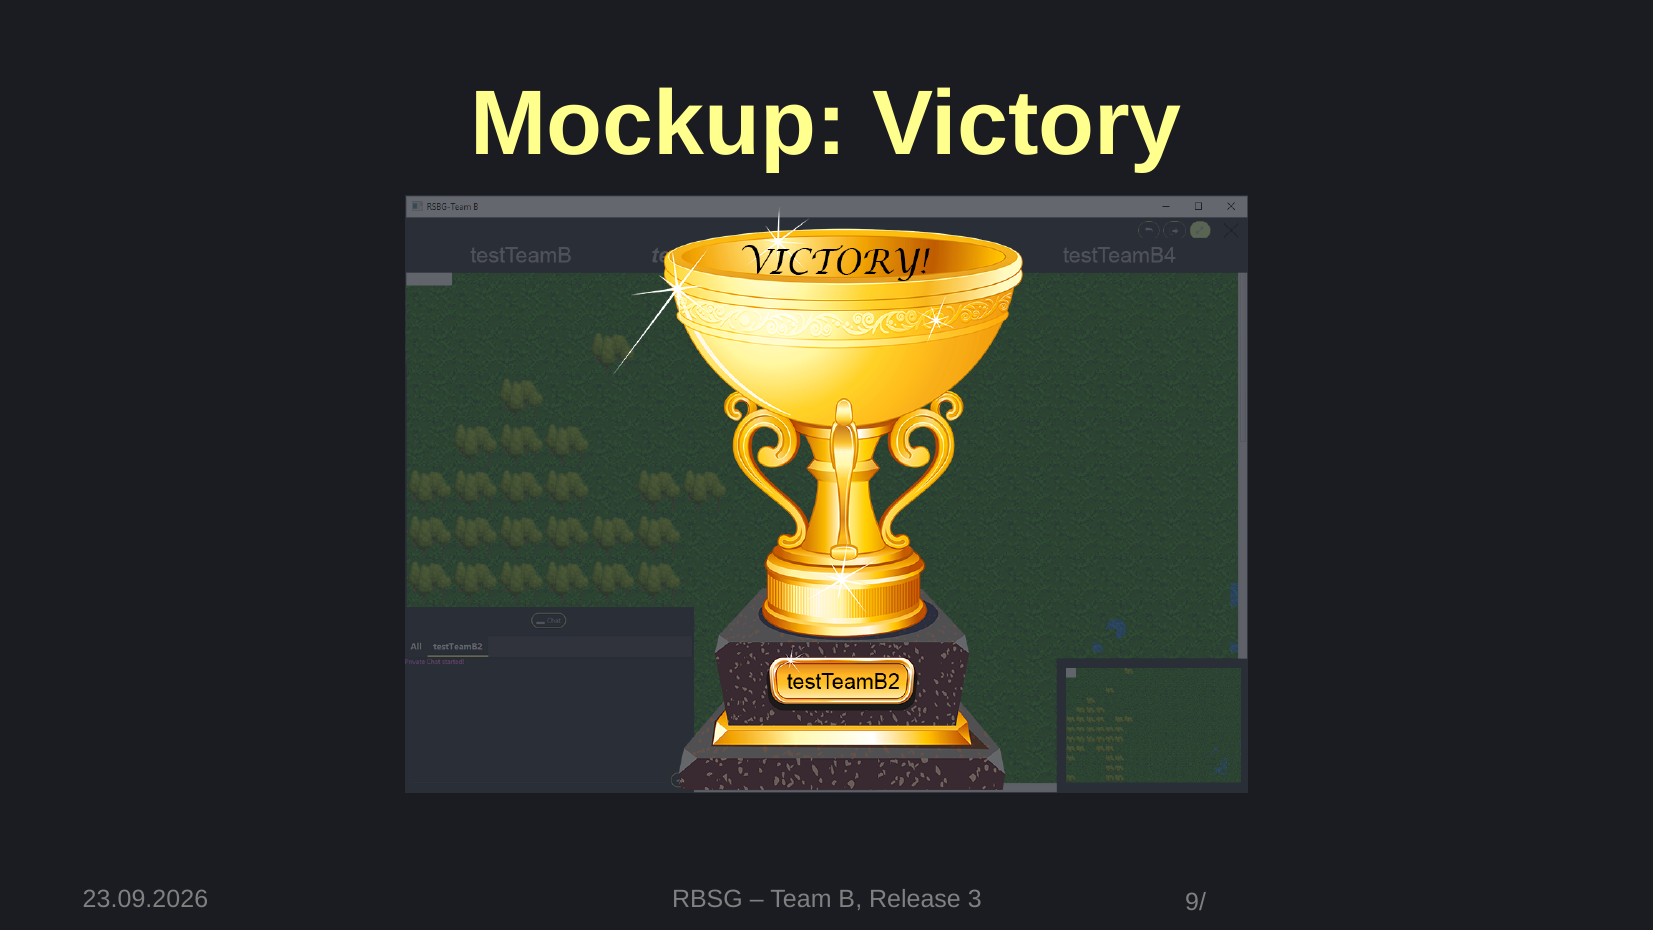

# Mockup: Victory
RBSG – Team B, Release 3
1/